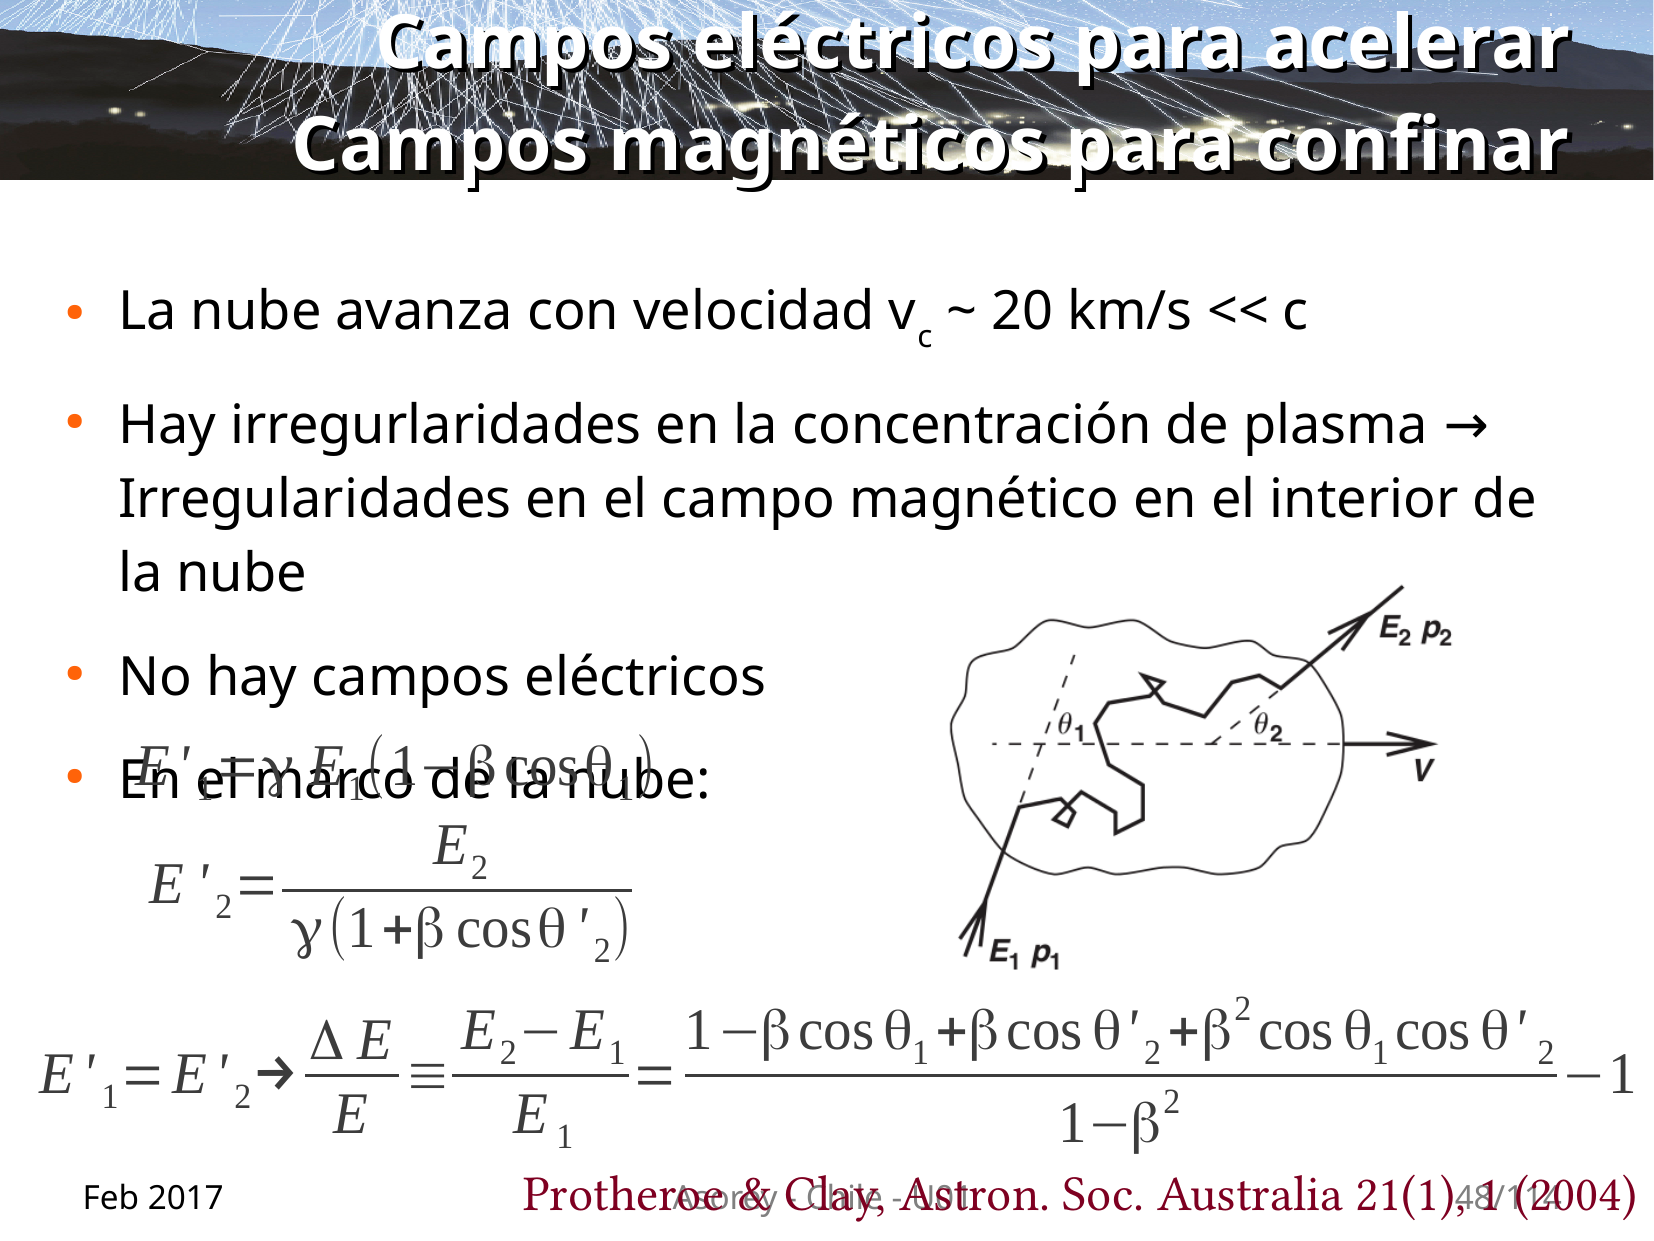

# Campos eléctricos para acelerar Campos magnéticos para confinar
La nube avanza con velocidad vc ~ 20 km/s << c
Hay irregurlaridades en la concentración de plasma → Irregularidades en el campo magnético en el interior de la nube
No hay campos eléctricos
En el marco de la nube:
Protheroe & Clay, Astron. Soc. Australia 21(1), 1 (2004)
Feb 2017
Asorey - Chile - U01
48